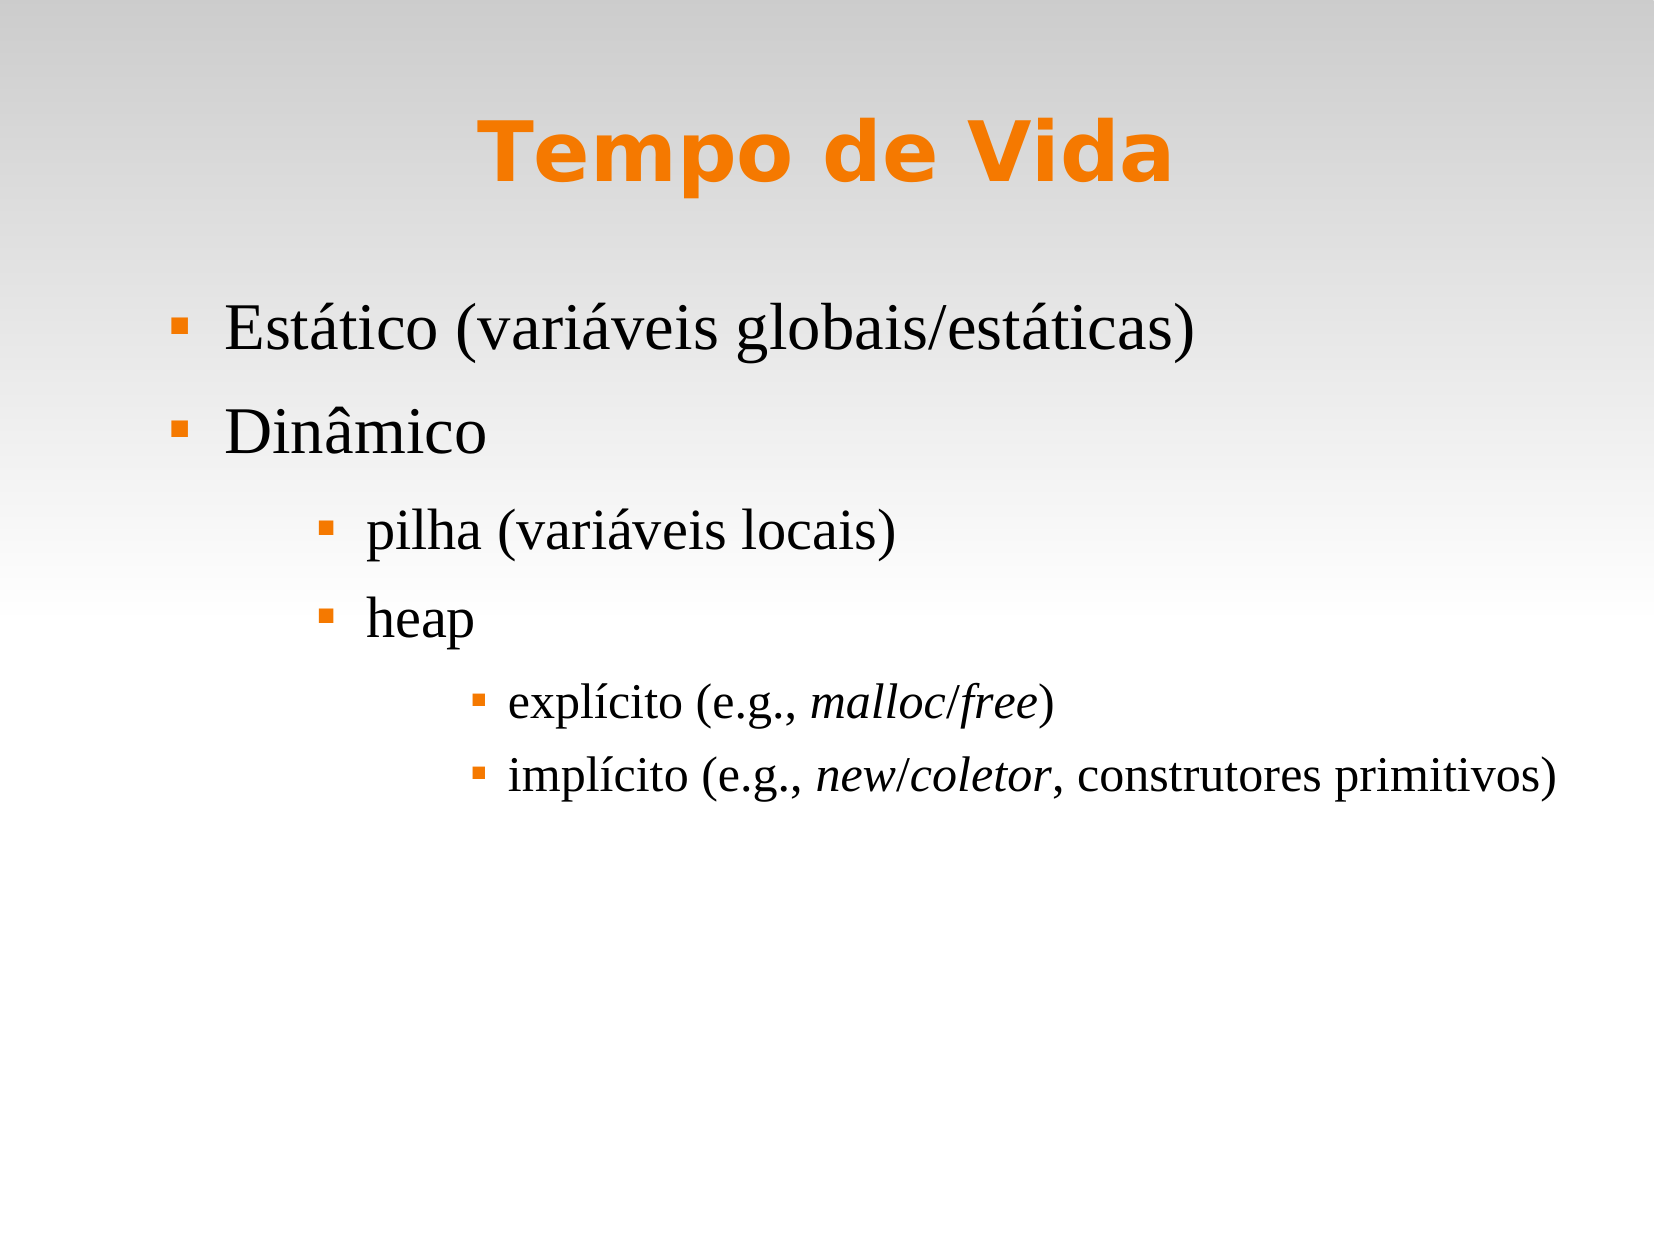

# Tempo de Vida
Estático (variáveis globais/estáticas)
Dinâmico
pilha (variáveis locais)
heap
explícito (e.g., malloc/free)
implícito (e.g., new/coletor, construtores primitivos)